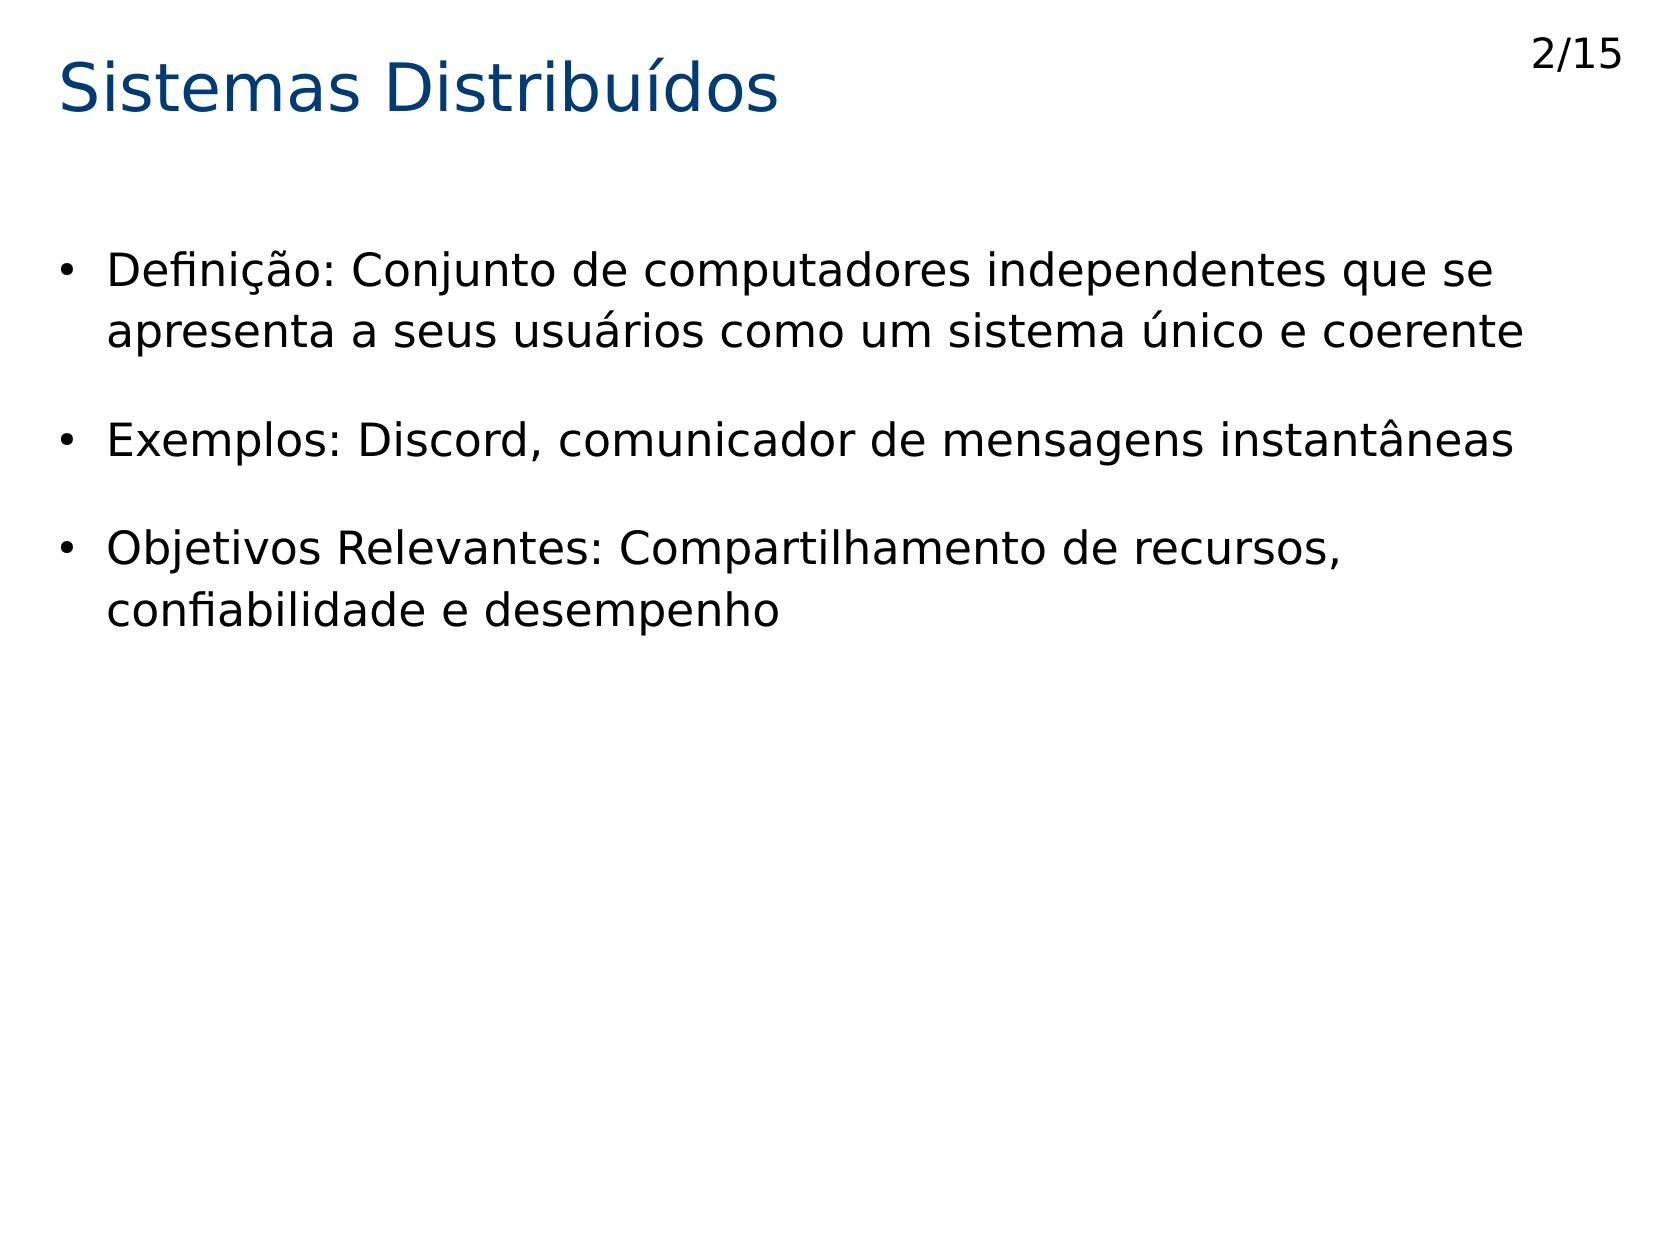

# Sistemas Distribuídos
2
Definição: Conjunto de computadores independentes que se apresenta a seus usuários como um sistema único e coerente
Exemplos: Discord, comunicador de mensagens instantâneas
Objetivos Relevantes: Compartilhamento de recursos, confiabilidade e desempenho